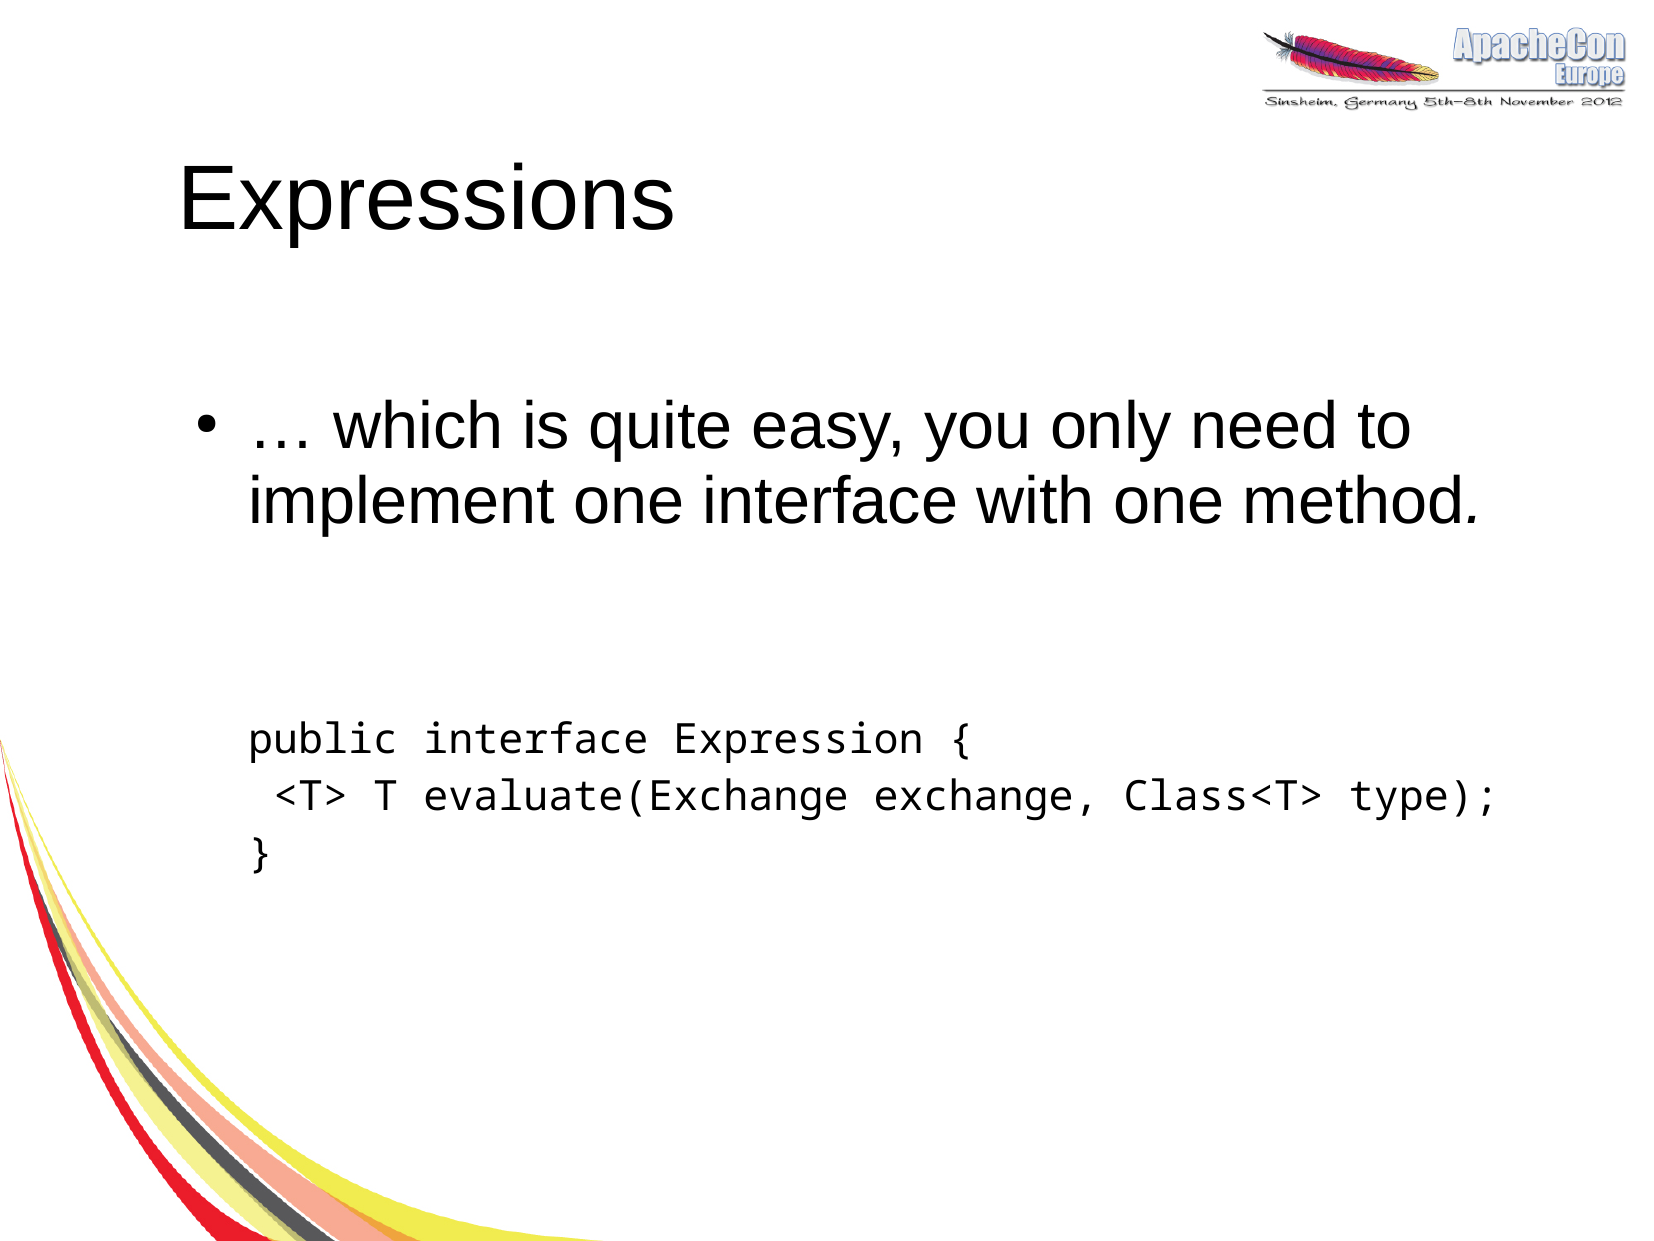

# Expressions
… which is quite easy, you only need to implement one interface with one method.
public interface Expression {
 <T> T evaluate(Exchange exchange, Class<T> type);
}